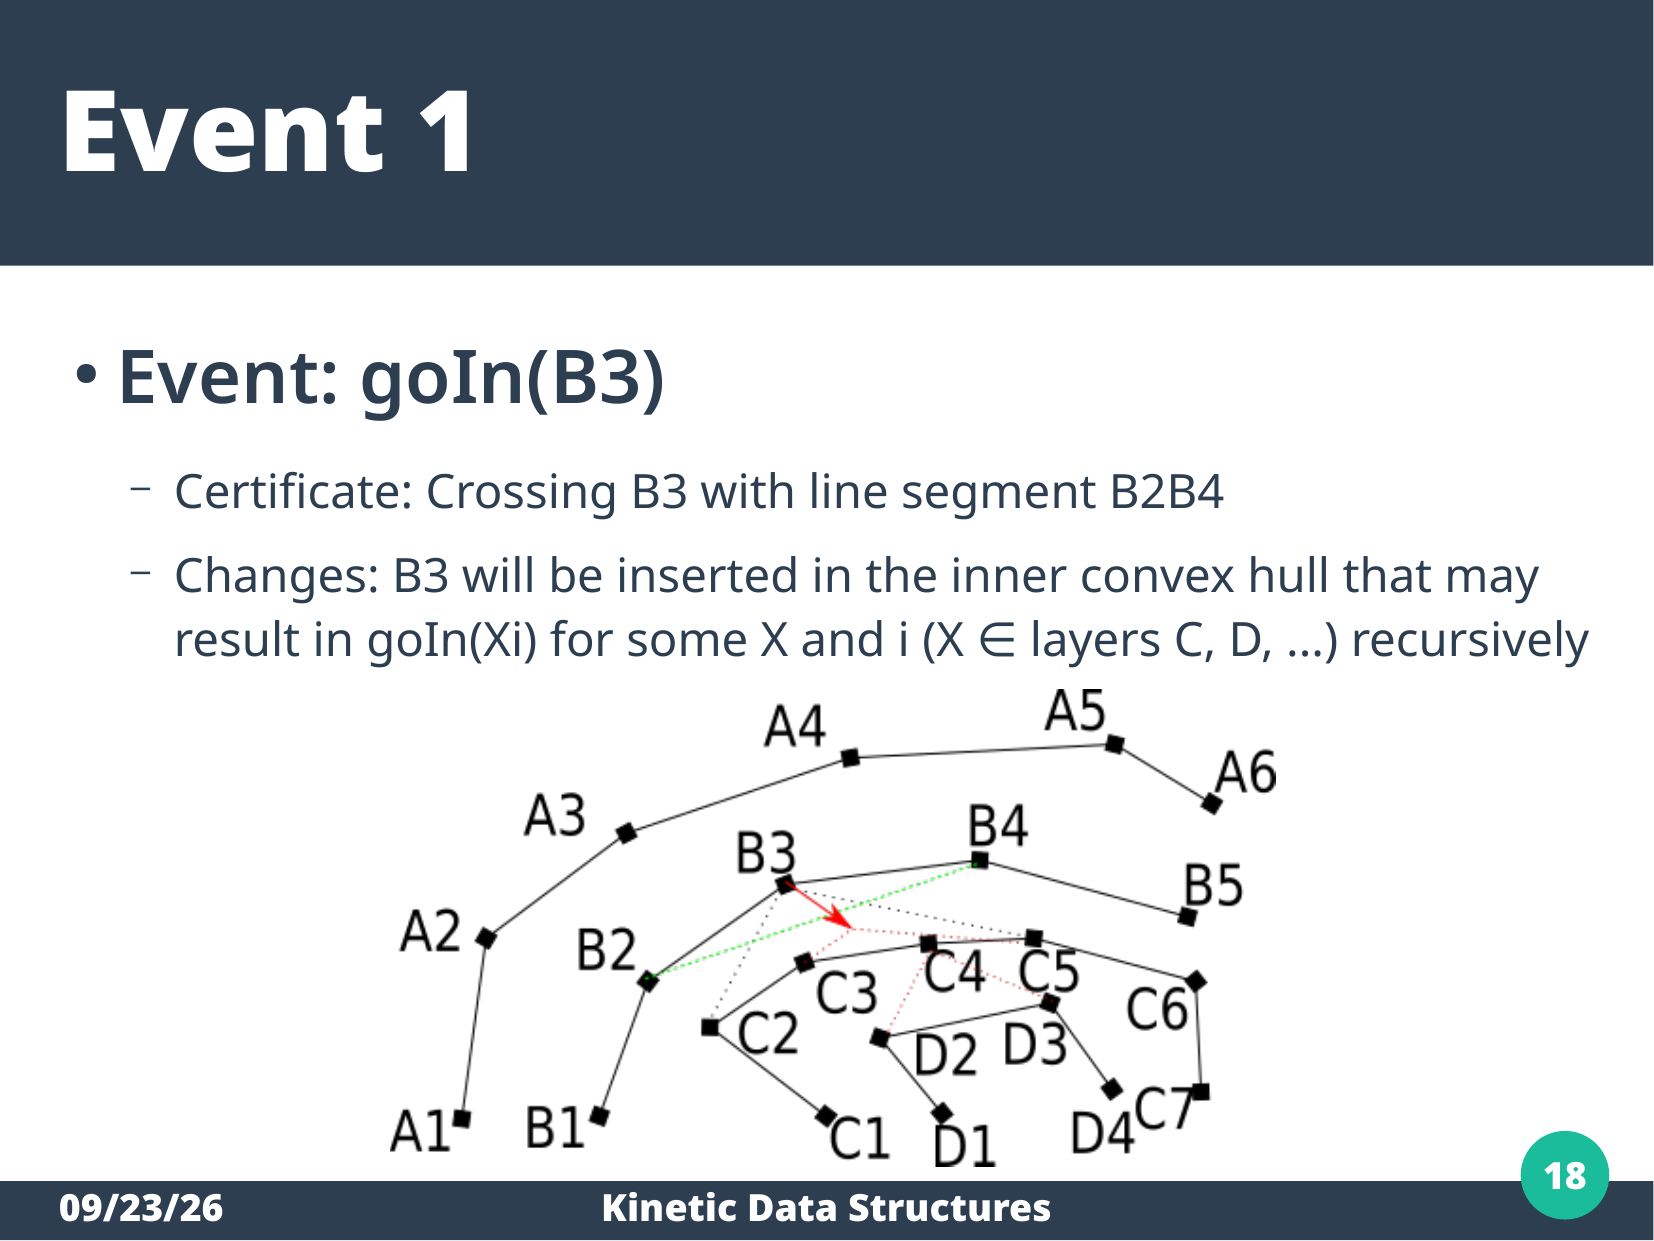

# Event 1
Event: goIn(B3)
Certificate: Crossing B3 with line segment B2B4
Changes: B3 will be inserted in the inner convex hull that may result in goIn(Xi) for some X and i (X ∈ layers C, D, ...) recursively
18
Kinetic Data Structures